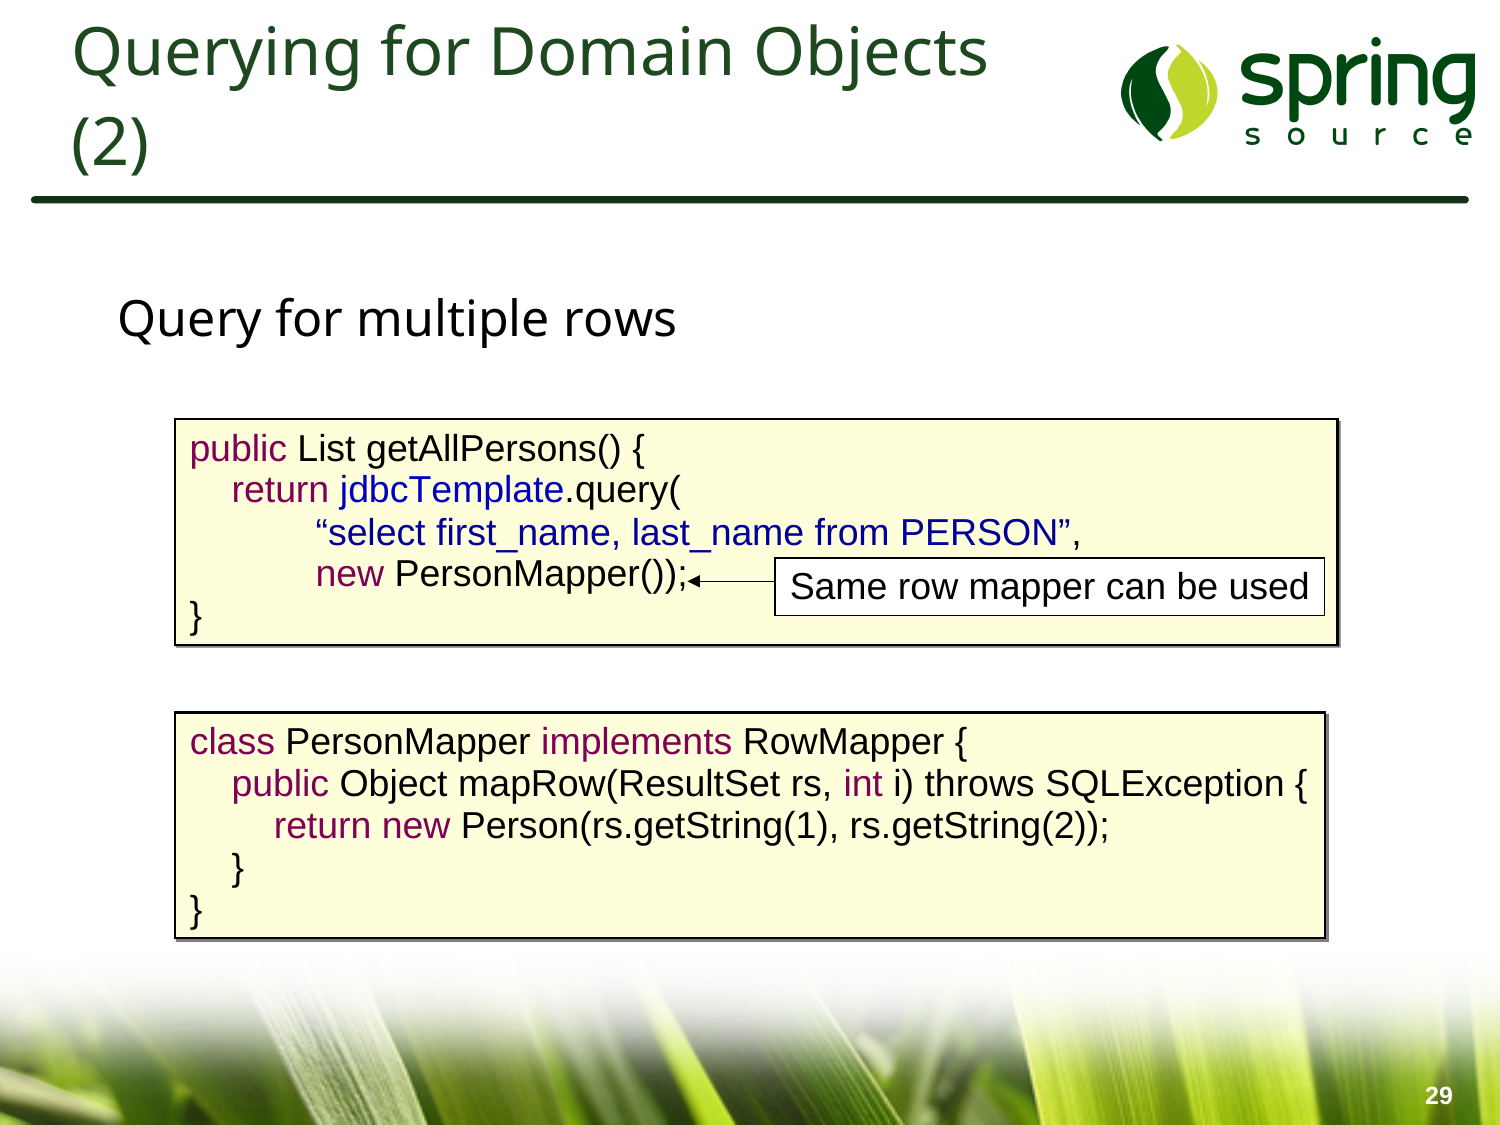

# Querying for Domain Objects (2)
Query for multiple rows
public List getAllPersons() {
 return jdbcTemplate.query(
 “select first_name, last_name from PERSON”,
 new PersonMapper());
}
Same row mapper can be used
class PersonMapper implements RowMapper {
 public Object mapRow(ResultSet rs, int i) throws SQLException {
 return new Person(rs.getString(1), rs.getString(2));
 }
}